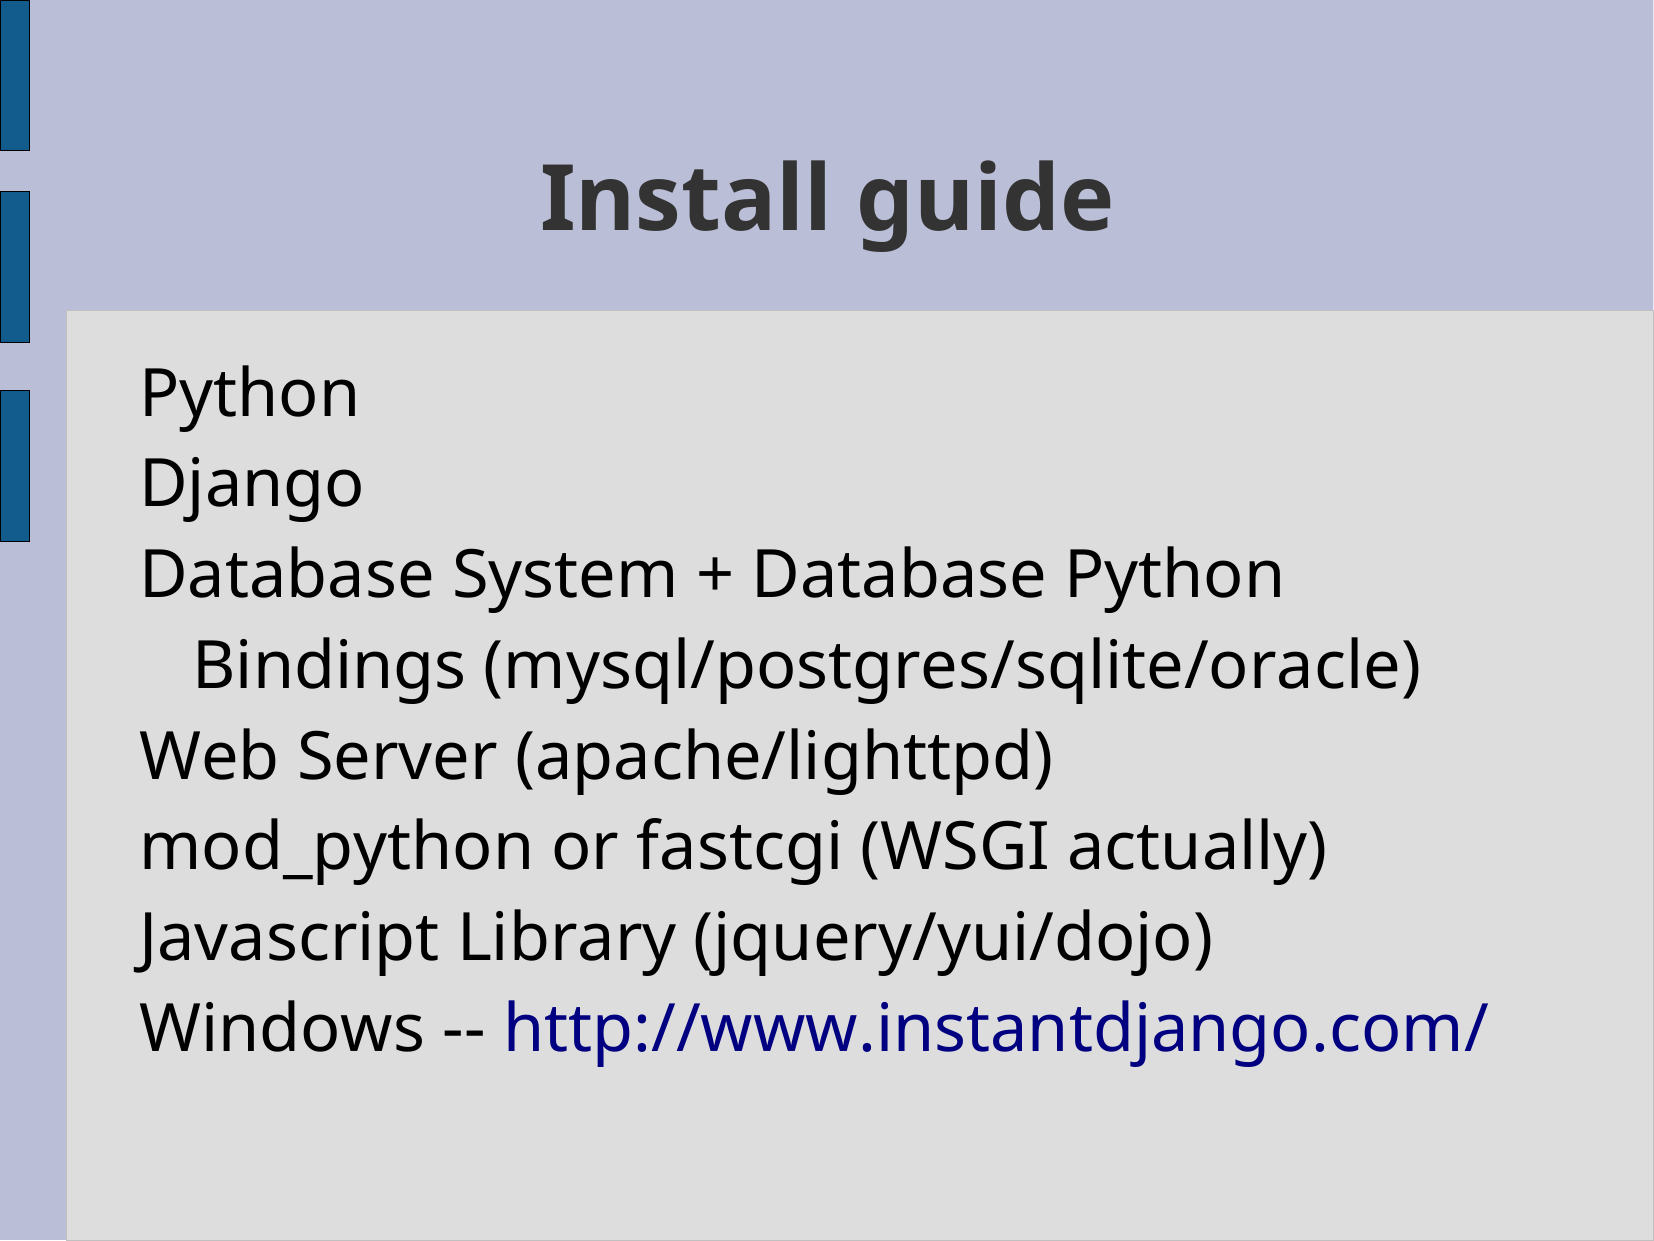

# Install guide
Python
Django
Database System + Database Python Bindings (mysql/postgres/sqlite/oracle)
Web Server (apache/lighttpd)
mod_python or fastcgi (WSGI actually)
Javascript Library (jquery/yui/dojo)
Windows -- http://www.instantdjango.com/